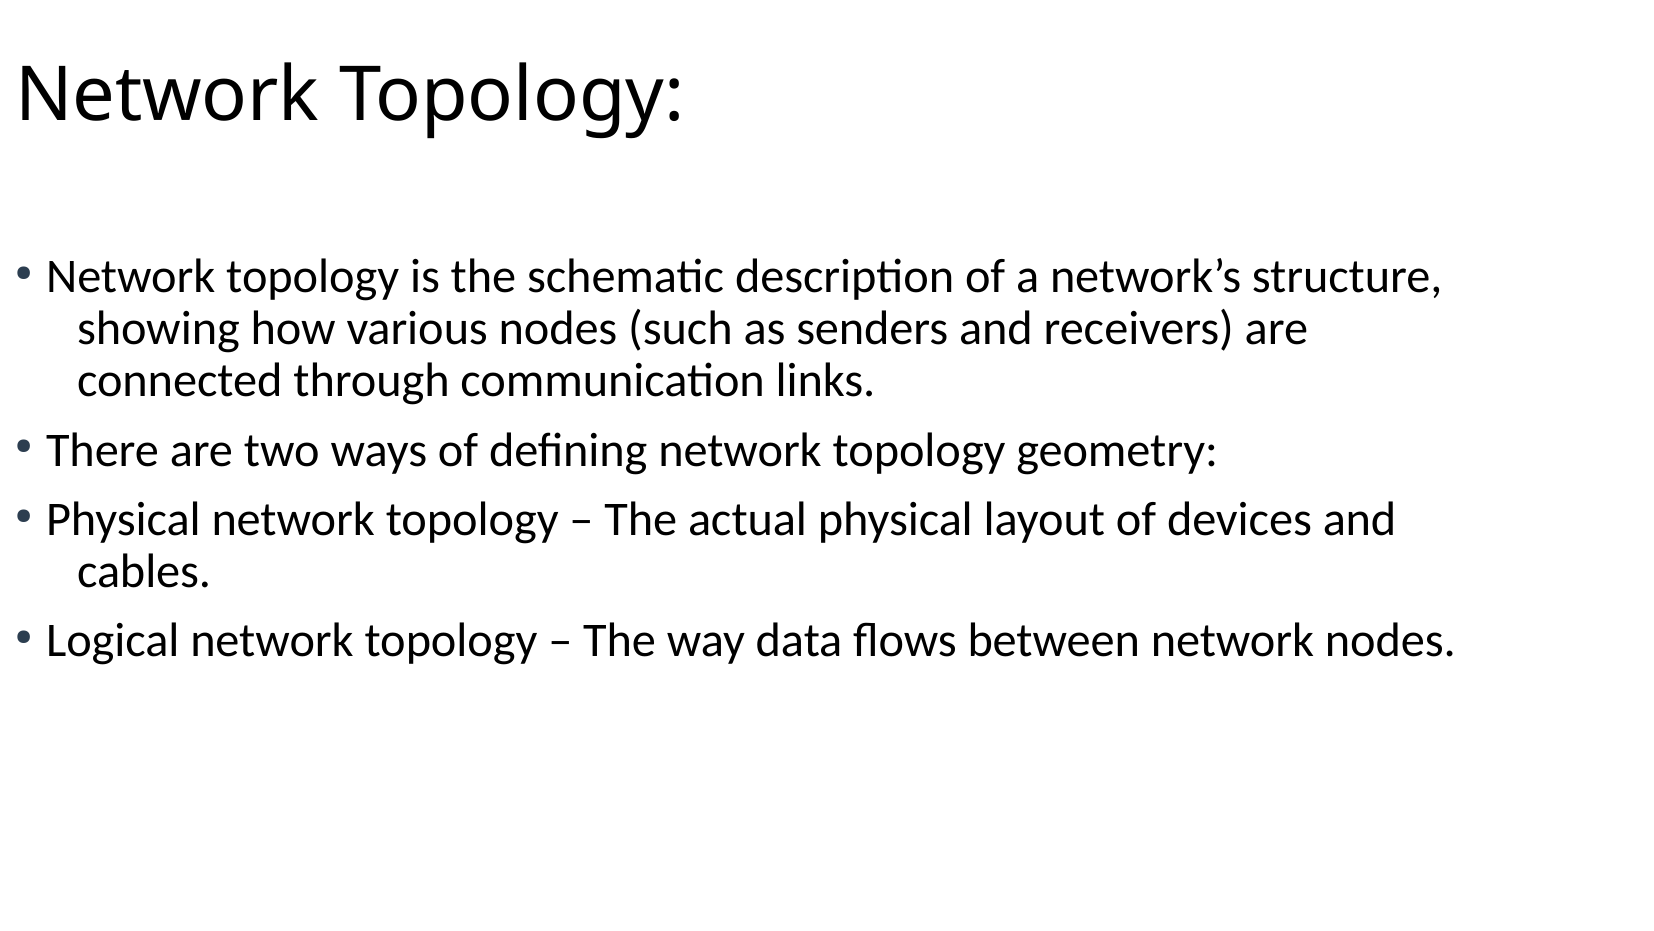

# Network Topology:
Network topology is the schematic description of a network’s structure, showing how various nodes (such as senders and receivers) are connected through communication links.
There are two ways of defining network topology geometry:
Physical network topology – The actual physical layout of devices and cables.
Logical network topology – The way data flows between network nodes.